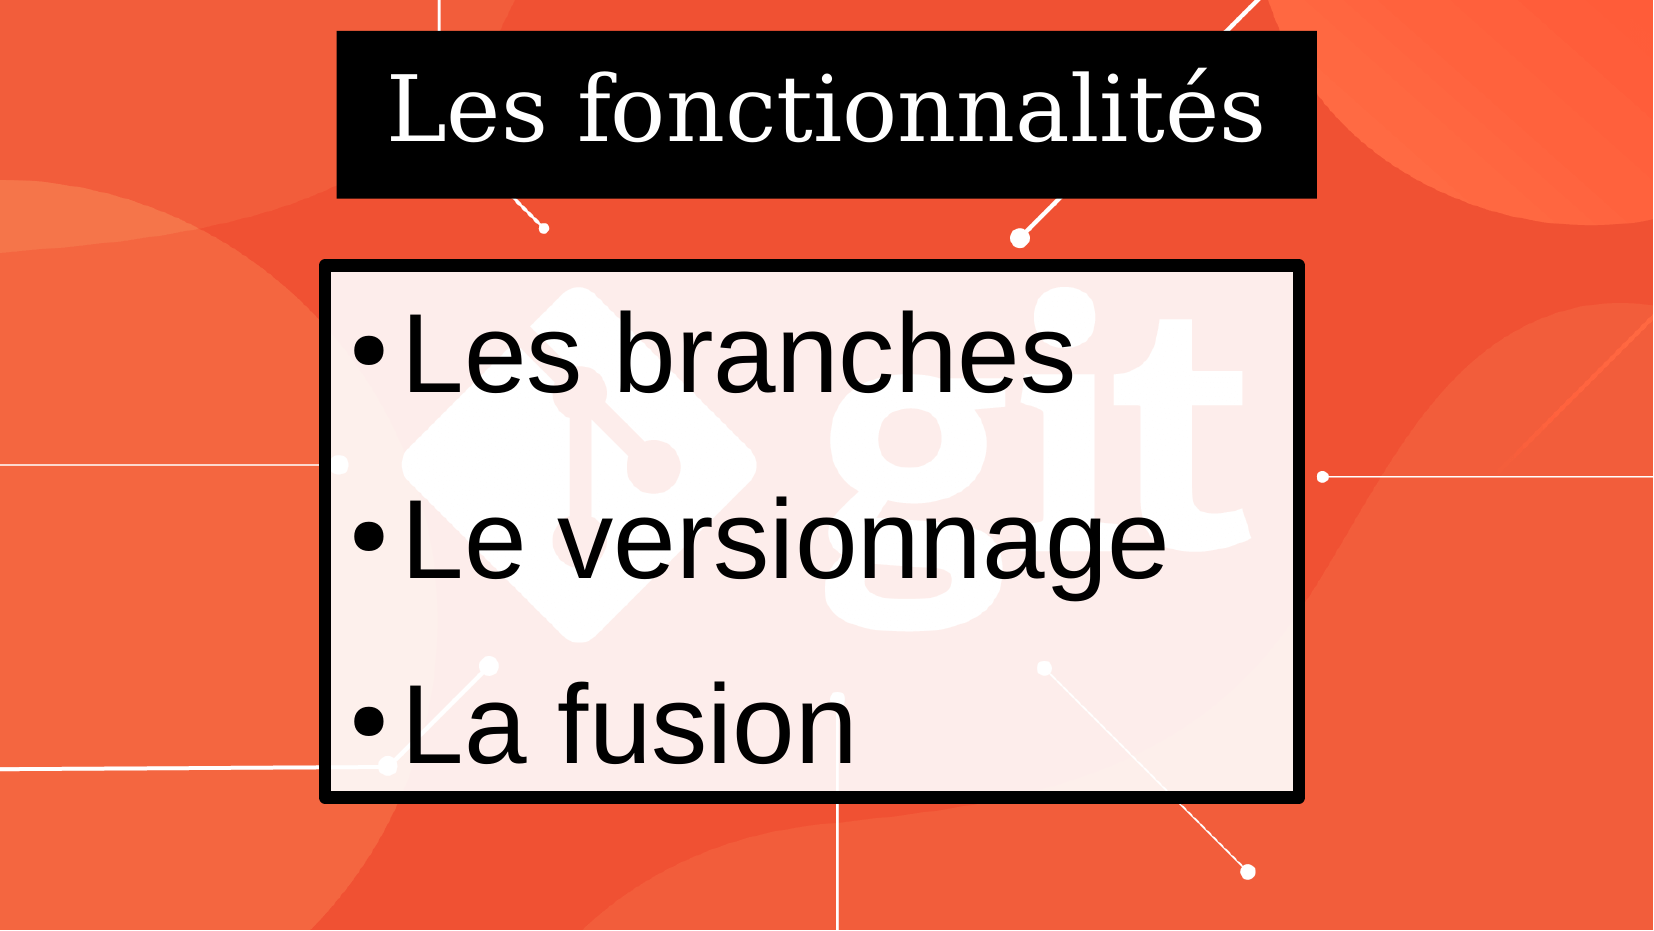

# Les fonctionnalités
Les branches
Le versionnage
La fusion